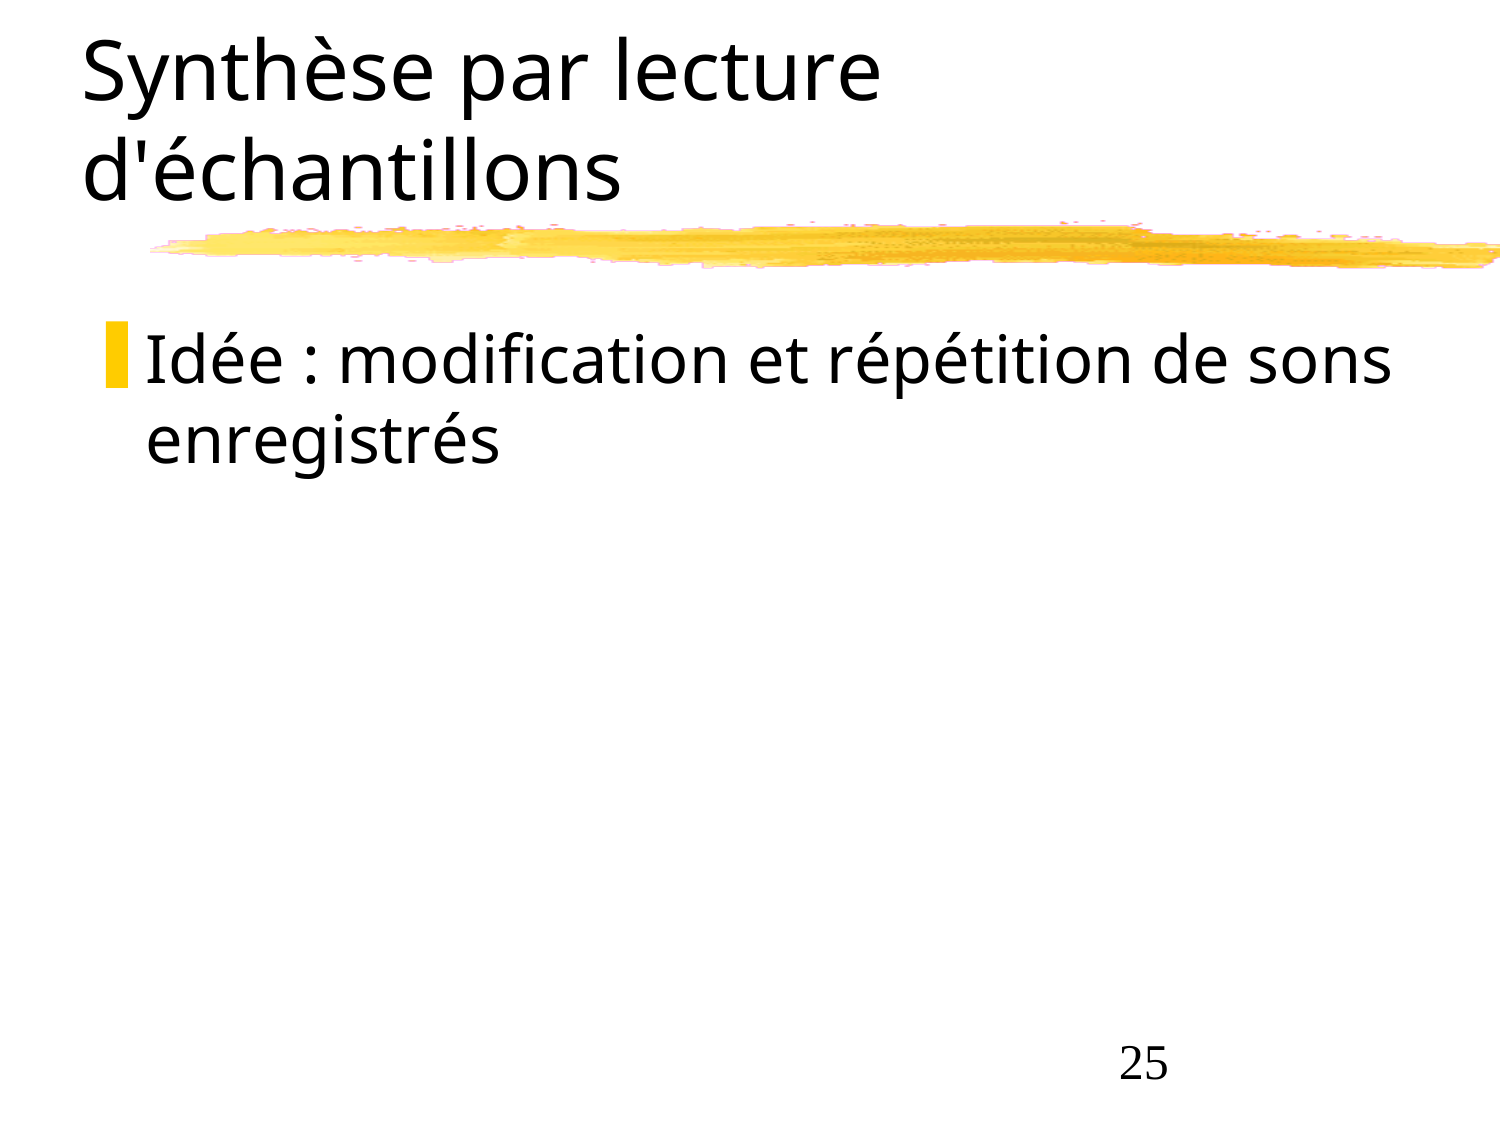

# Synthèse par lecture d'échantillons
Idée : modification et répétition de sons enregistrés
25